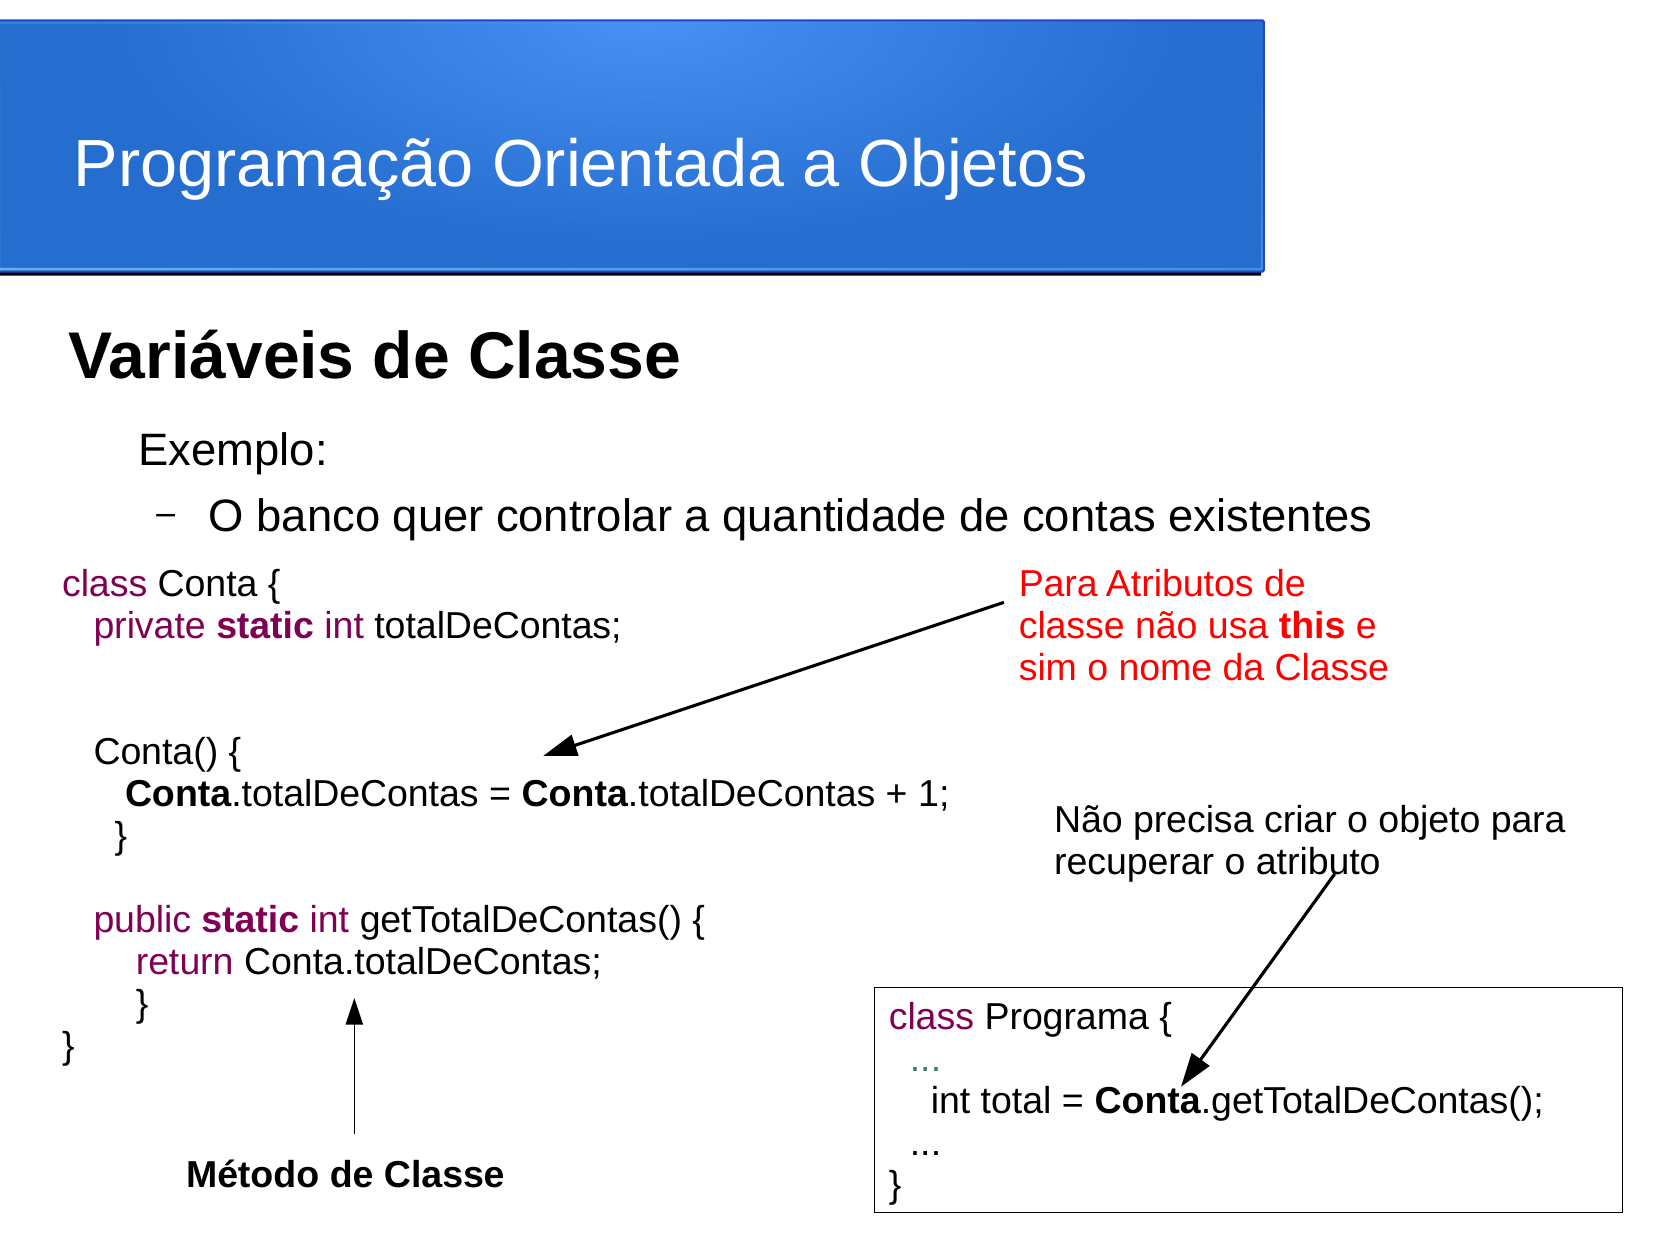

Programação Orientada a Objetos
# Variáveis de Classe
Exemplo:
O banco quer controlar a quantidade de contas existentes
class Conta {
 private static int totalDeContas;
 Conta() {
 Conta.totalDeContas = Conta.totalDeContas + 1;
 }
 public static int getTotalDeContas() {
	return Conta.totalDeContas;
	}
}
Para Atributos de classe não usa this e sim o nome da Classe
Não precisa criar o objeto para
recuperar o atributo
class Programa {
 ...
 int total = Conta.getTotalDeContas();
 ...
}
Método de Classe